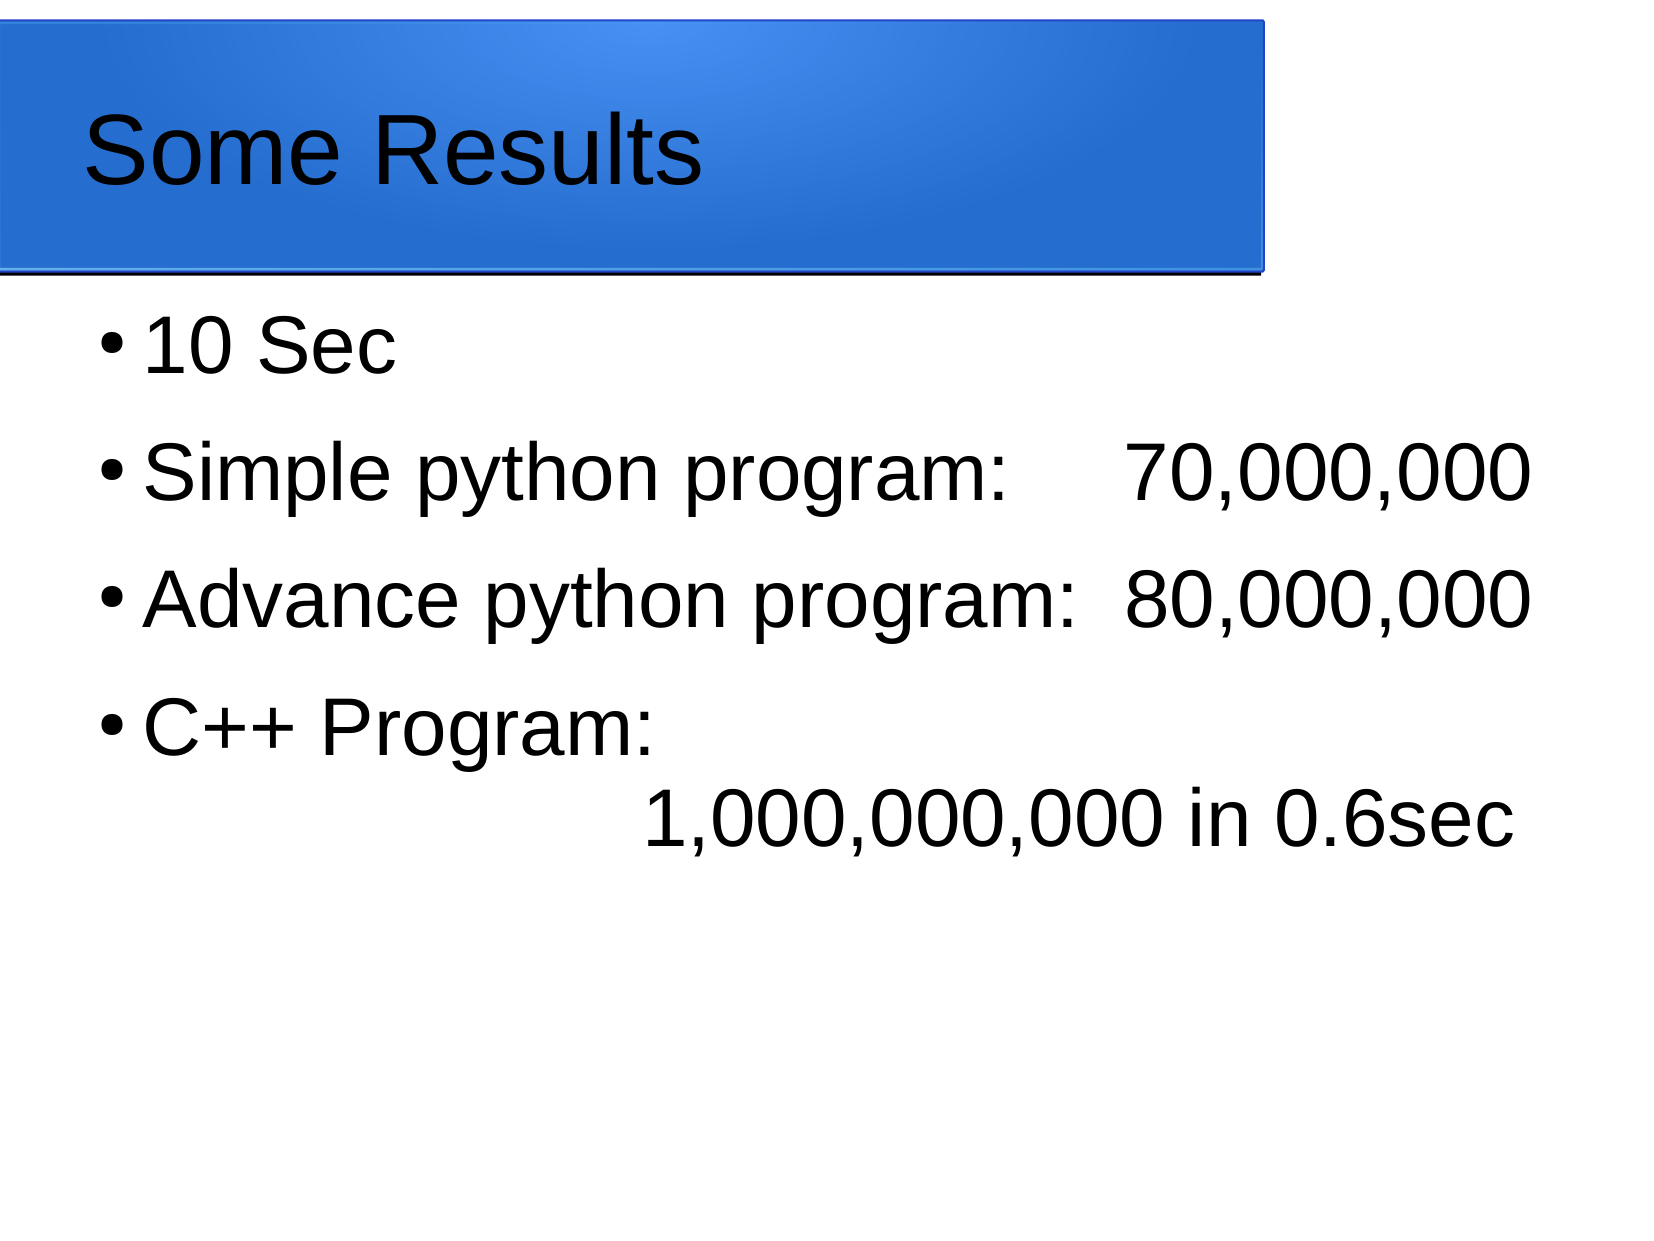

# Some Results
10 Sec
Simple python program: 70,000,000
Advance python program: 80,000,000
C++ Program:
 1,000,000,000 in 0.6sec